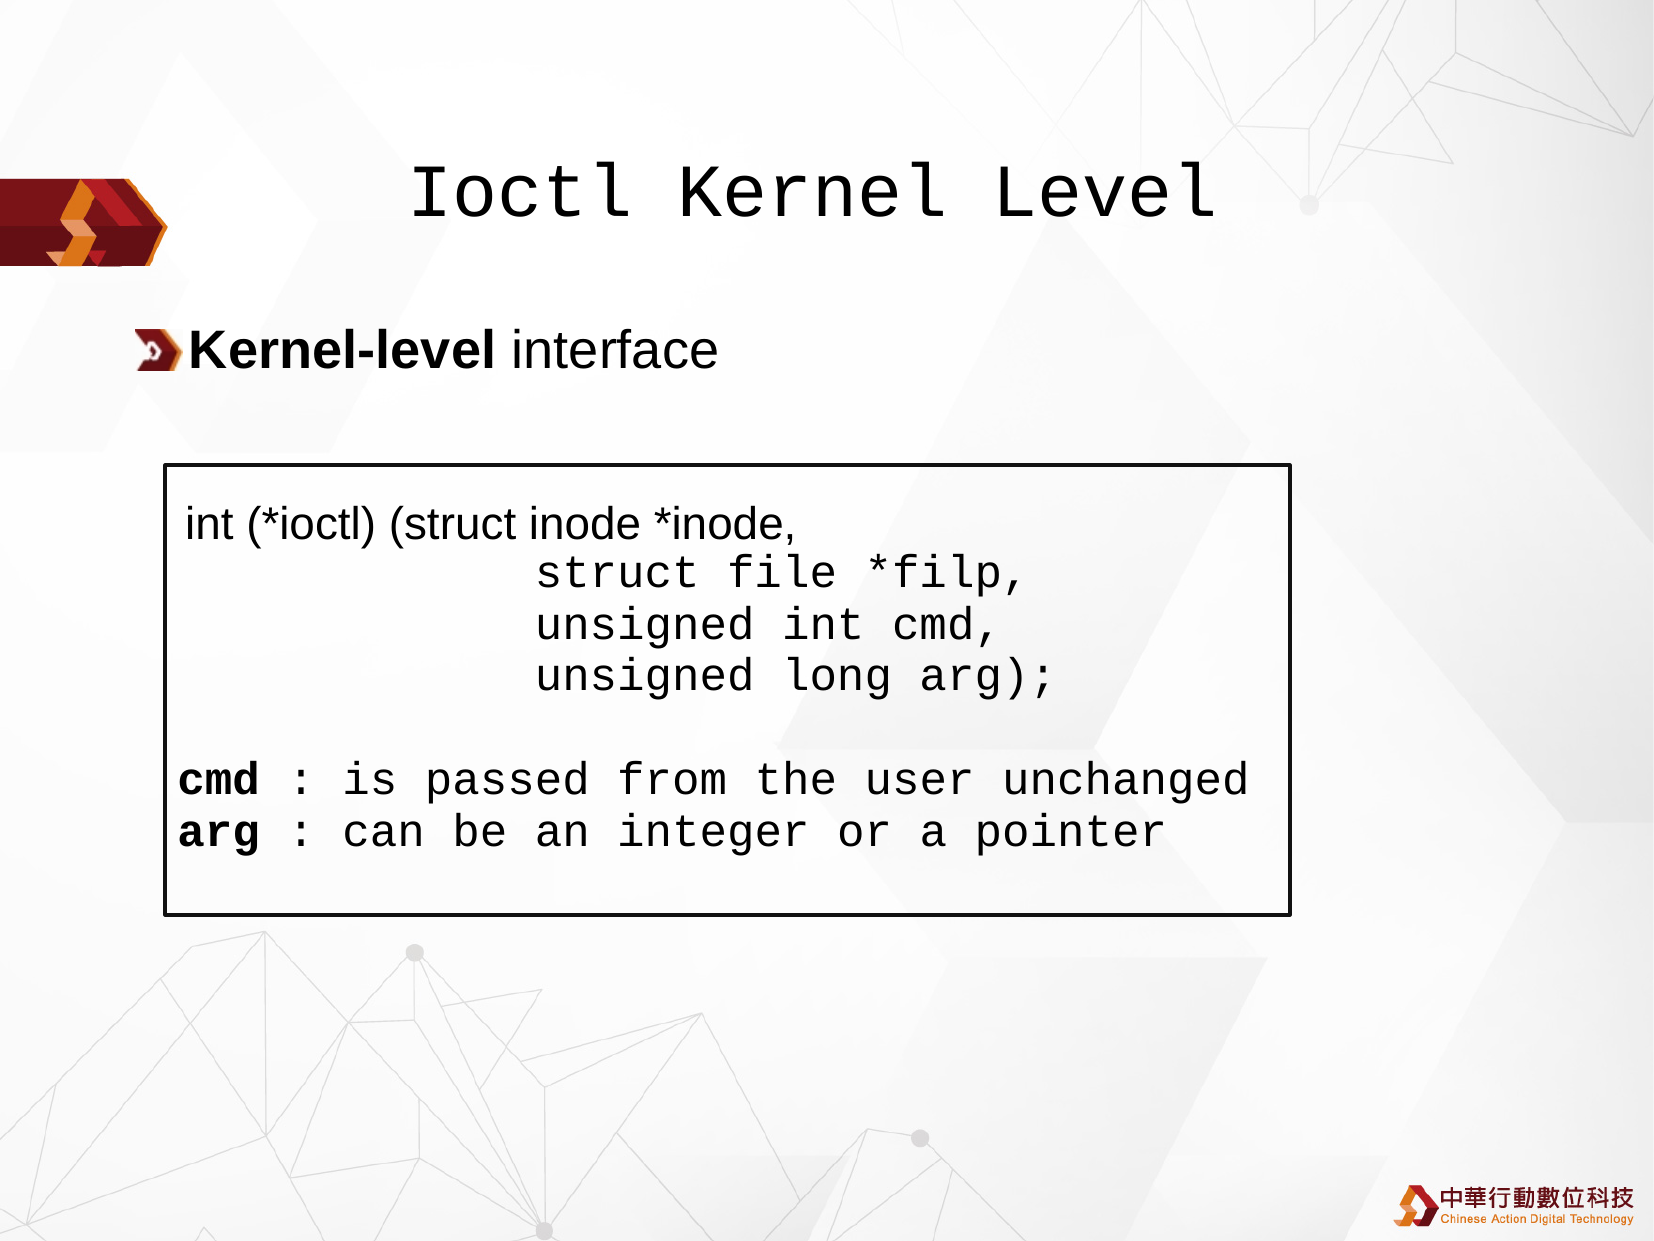

# Ioctl Kernel Level
Kernel-level interface
int (*ioctl) (struct inode *inode,
 struct file *filp,
 unsigned int cmd,
 unsigned long arg);
 cmd : is passed from the user unchanged
 arg : can be an integer or a pointer